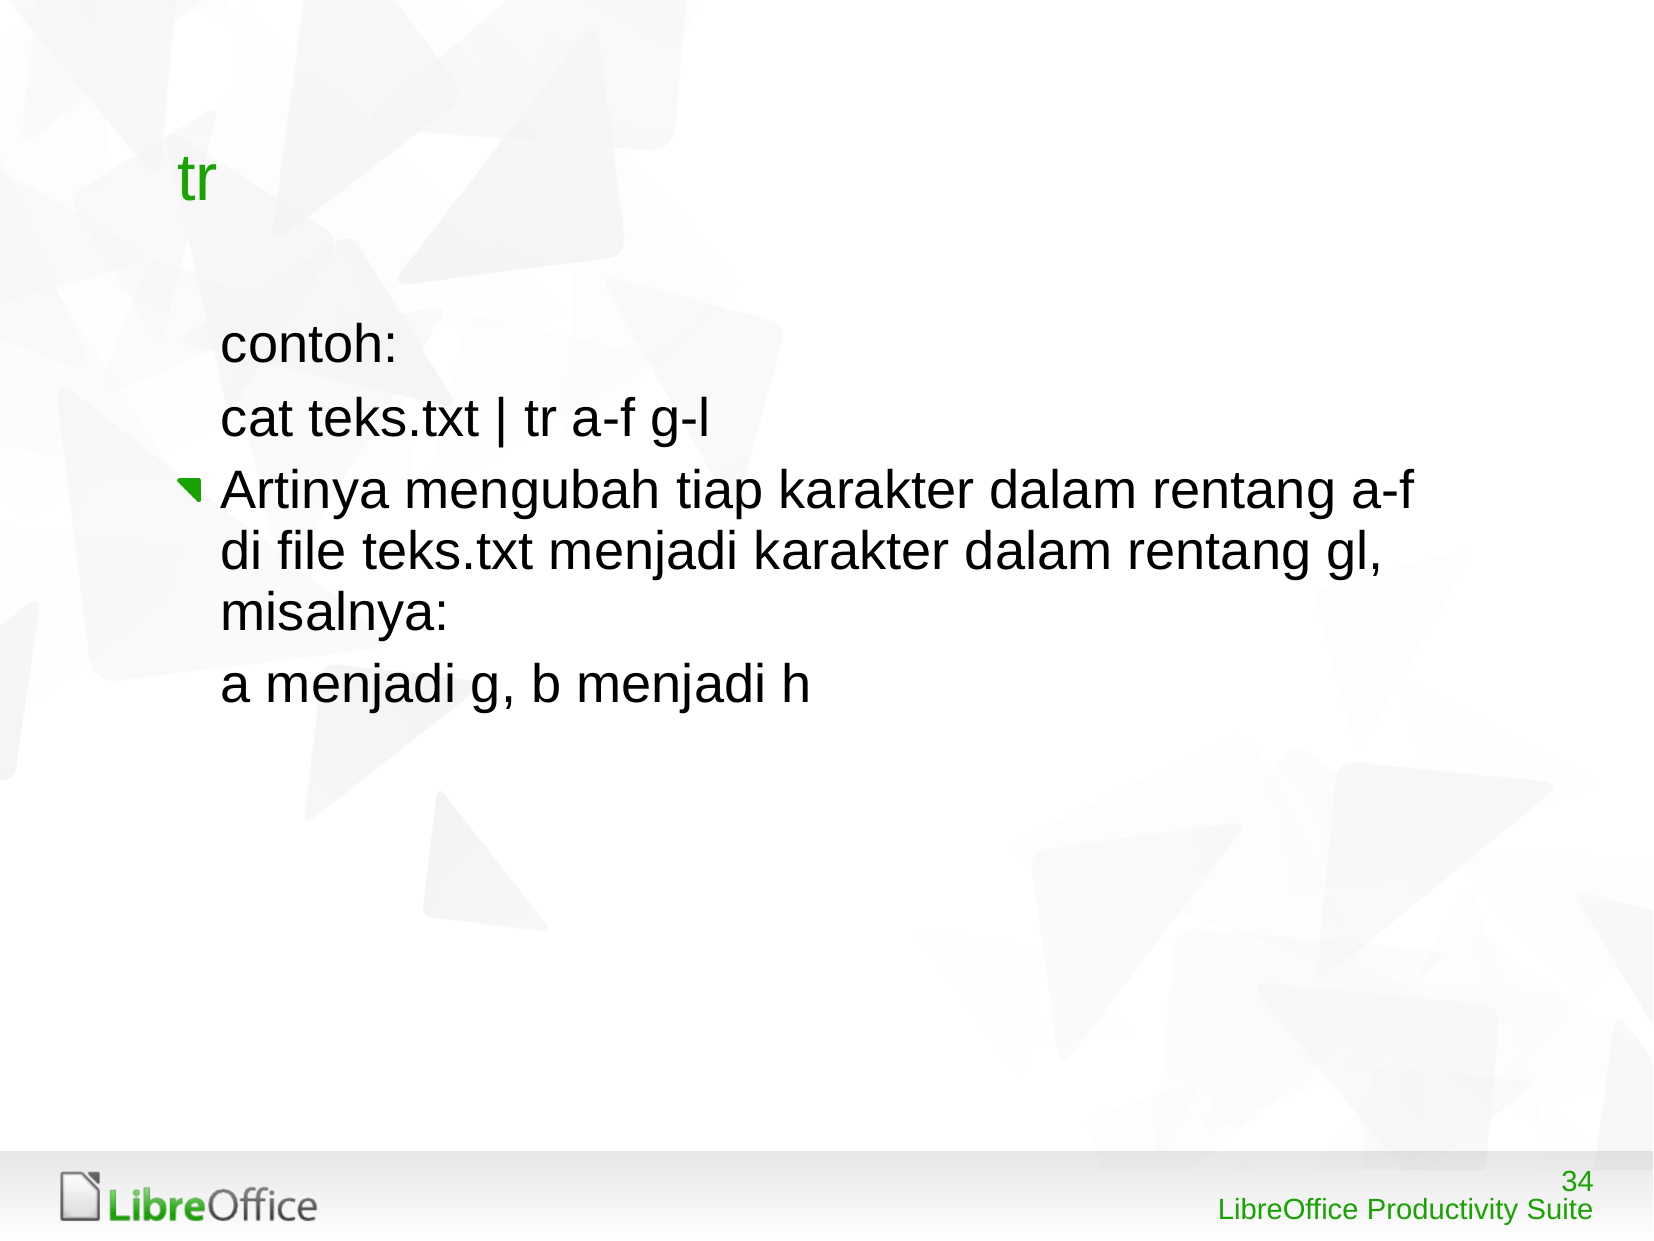

# tr
contoh:
cat teks.txt | tr a-f g-l
Artinya mengubah tiap karakter dalam rentang a-f di file teks.txt menjadi karakter dalam rentang gl, misalnya:
a menjadi g, b menjadi h
34
LibreOffice Productivity Suite